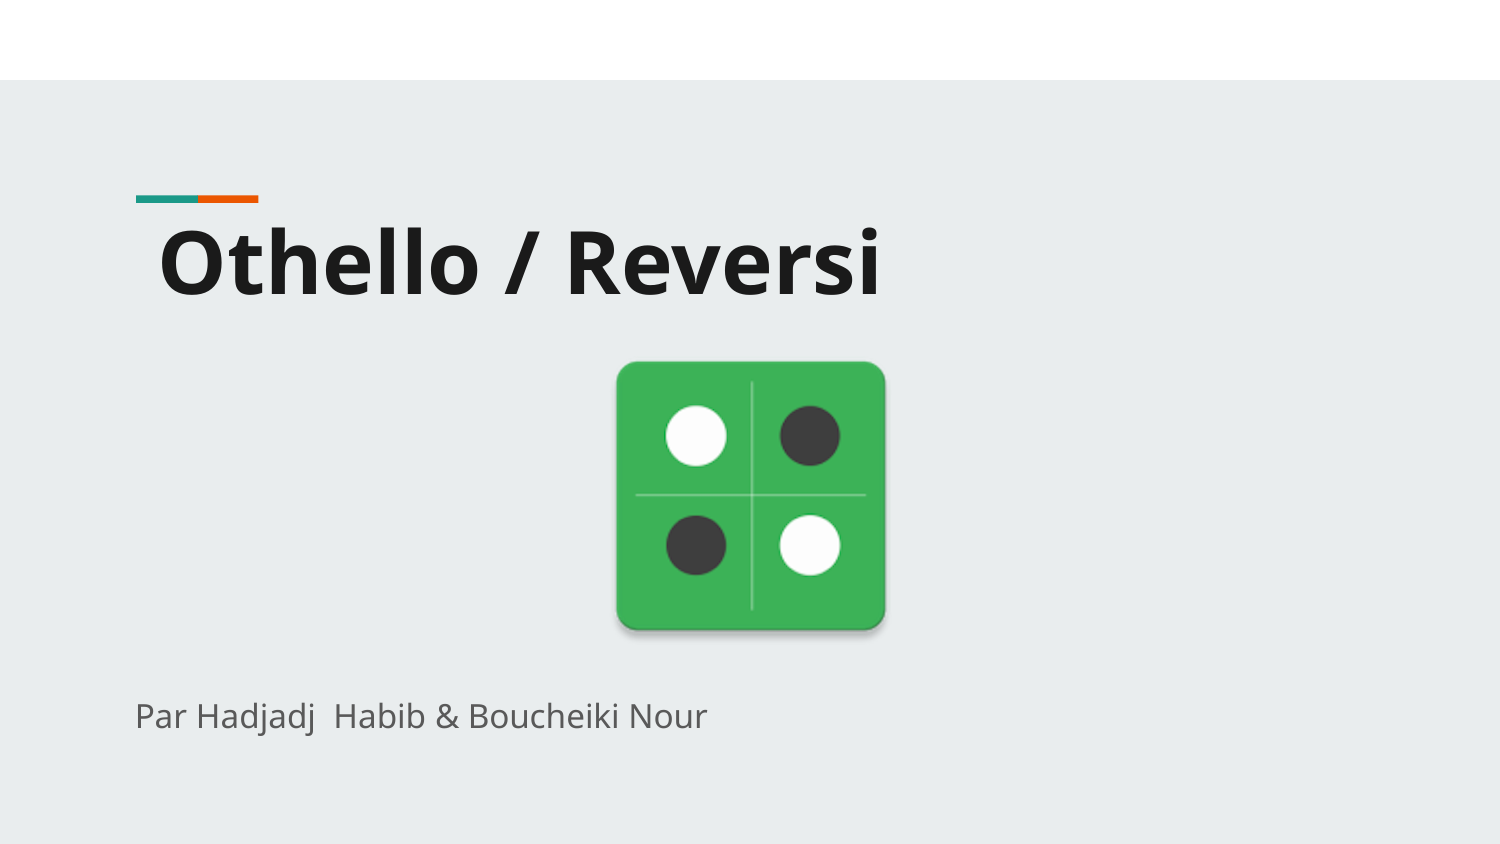

# Othello / Reversi
Par Hadjadj Habib & Boucheiki Nour